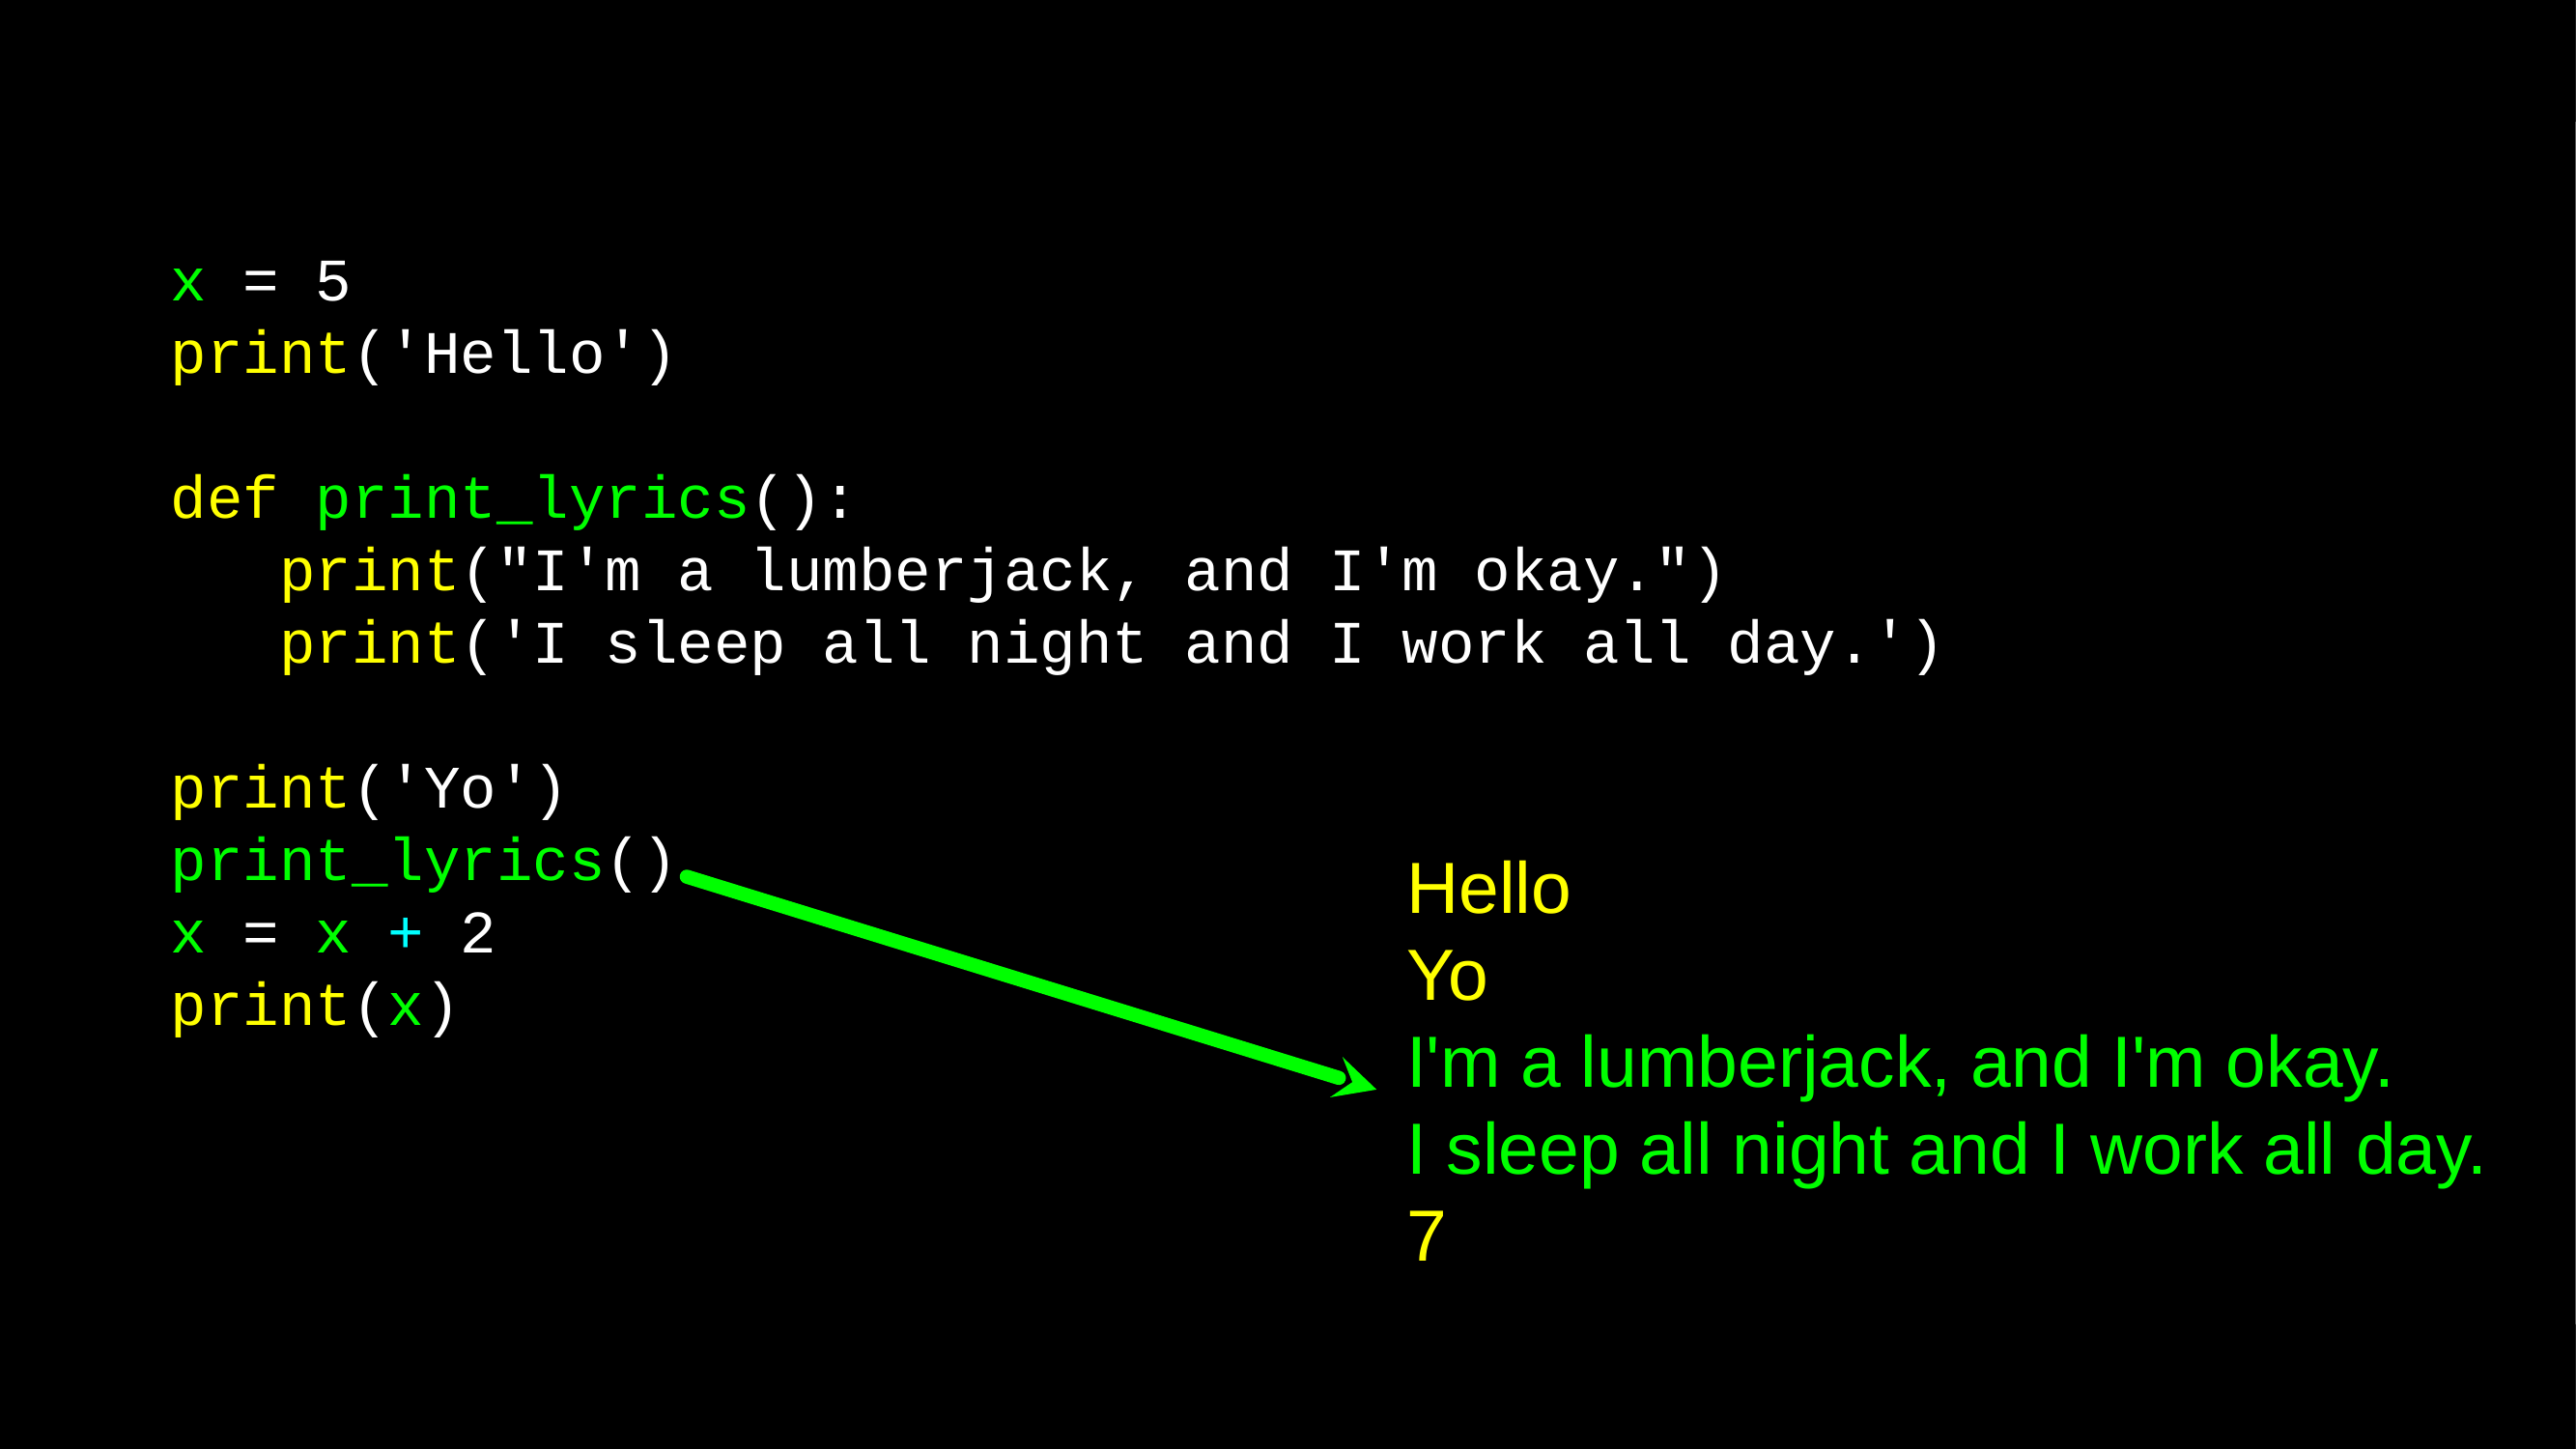

x = 5
print('Hello')
def print_lyrics():
 print("I'm a lumberjack, and I'm okay.")
 print('I sleep all night and I work all day.')
print('Yo')
print_lyrics()
x = x + 2
print(x)
Hello
Yo
I'm a lumberjack, and I'm okay.
I sleep all night and I work all day.
7